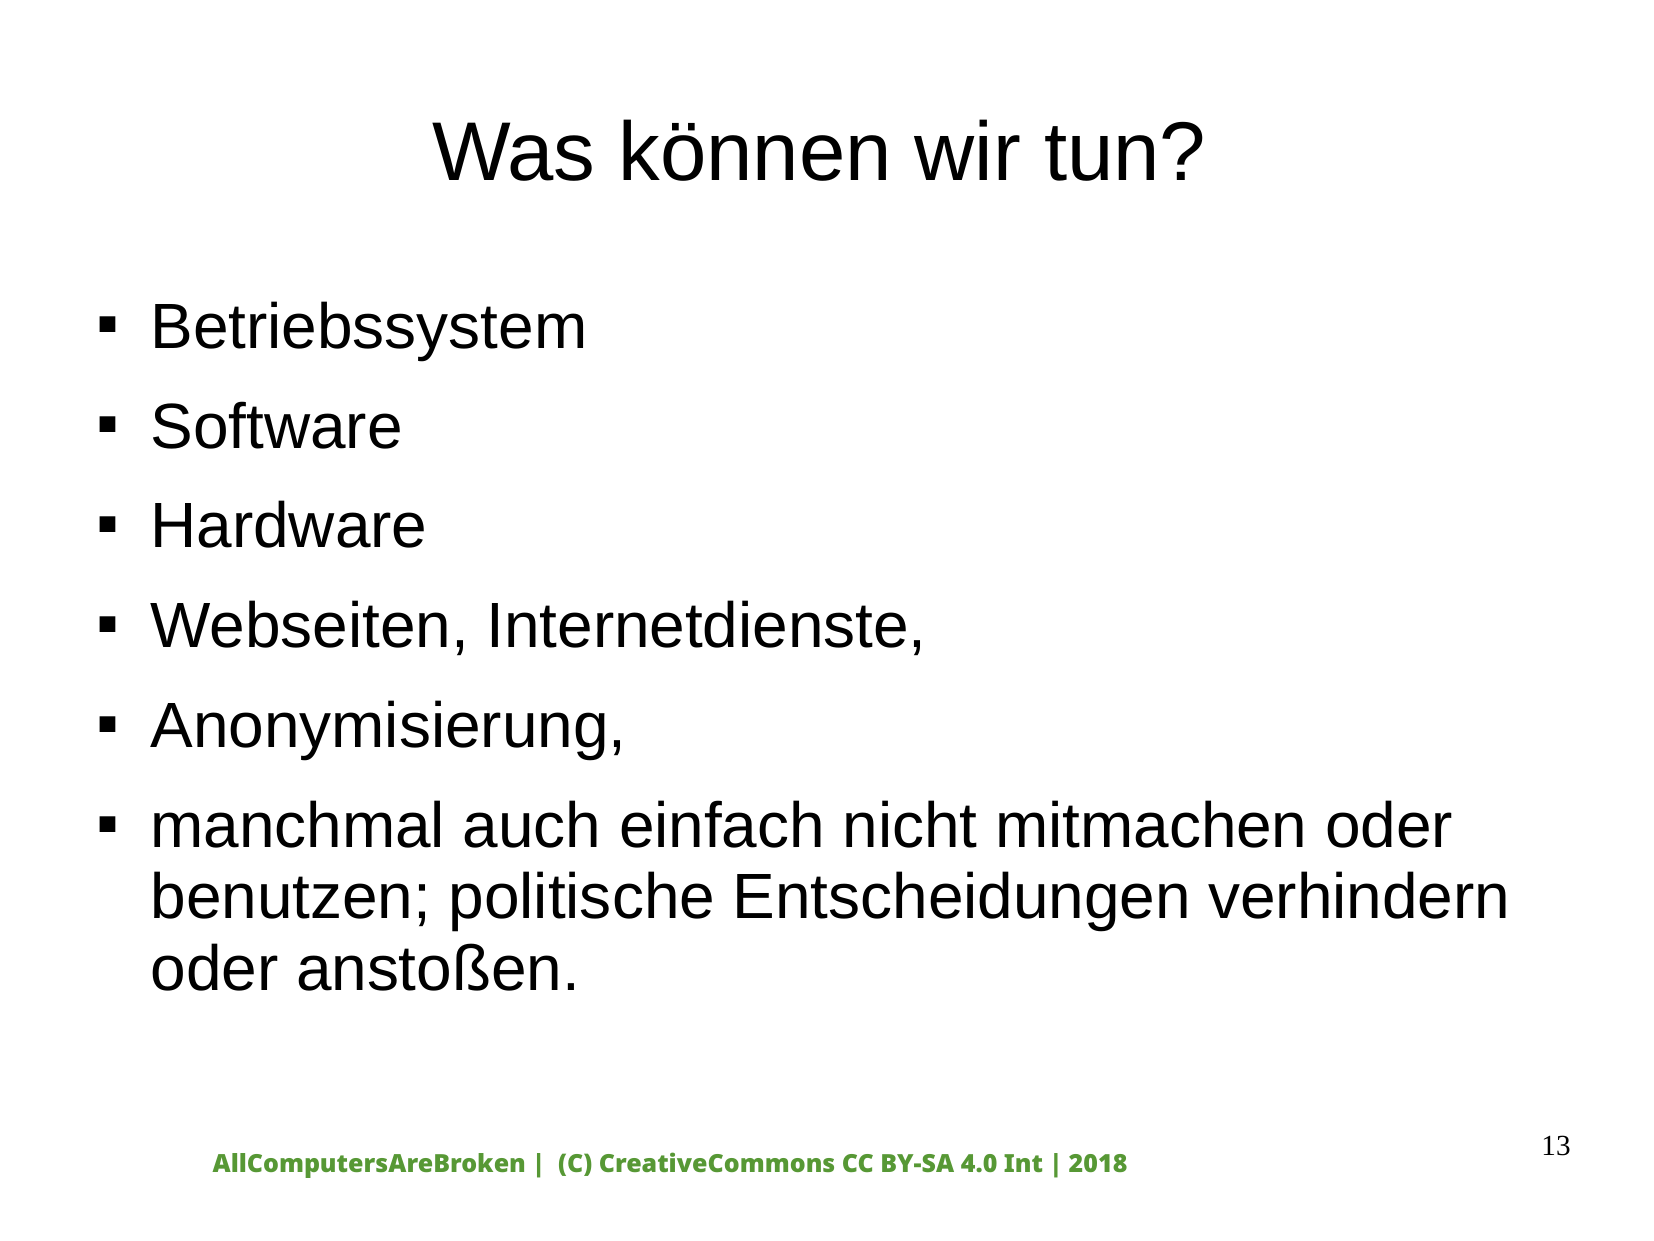

# Was können wir tun?
Betriebssystem
Software
Hardware
Webseiten, Internetdienste,
Anonymisierung,
manchmal auch einfach nicht mitmachen oder benutzen; politische Entscheidungen verhindern oder anstoßen.
13
AllComputersAreBroken | benlason | (c) Creative Commons CC By-SA 4.0 Int